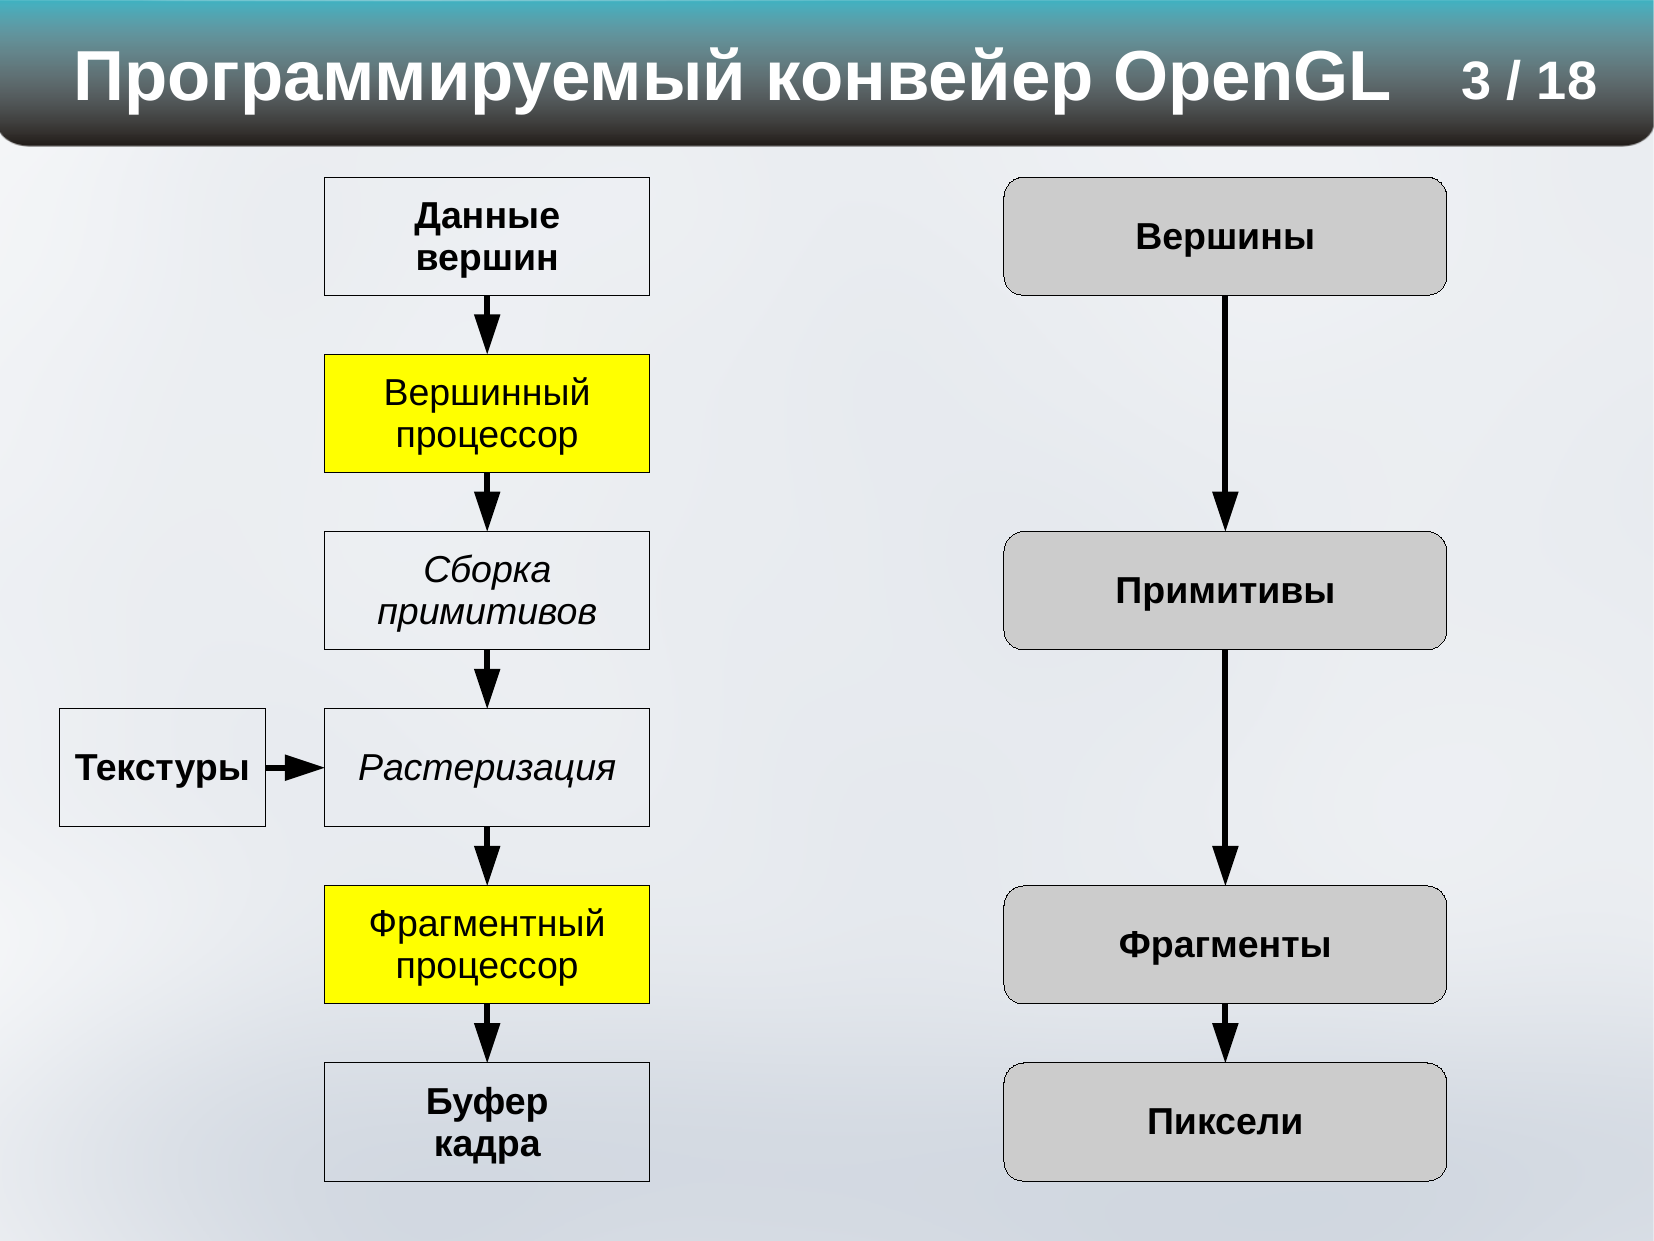

Программируемый конвейер OpenGL
Данные
вершин
Вершины
Вершинный
процессор
Сборка
примитивов
Примитивы
Текстуры
Растеризация
Фрагментный
процессор
Фрагменты
Буфер
кадра
Пиксели